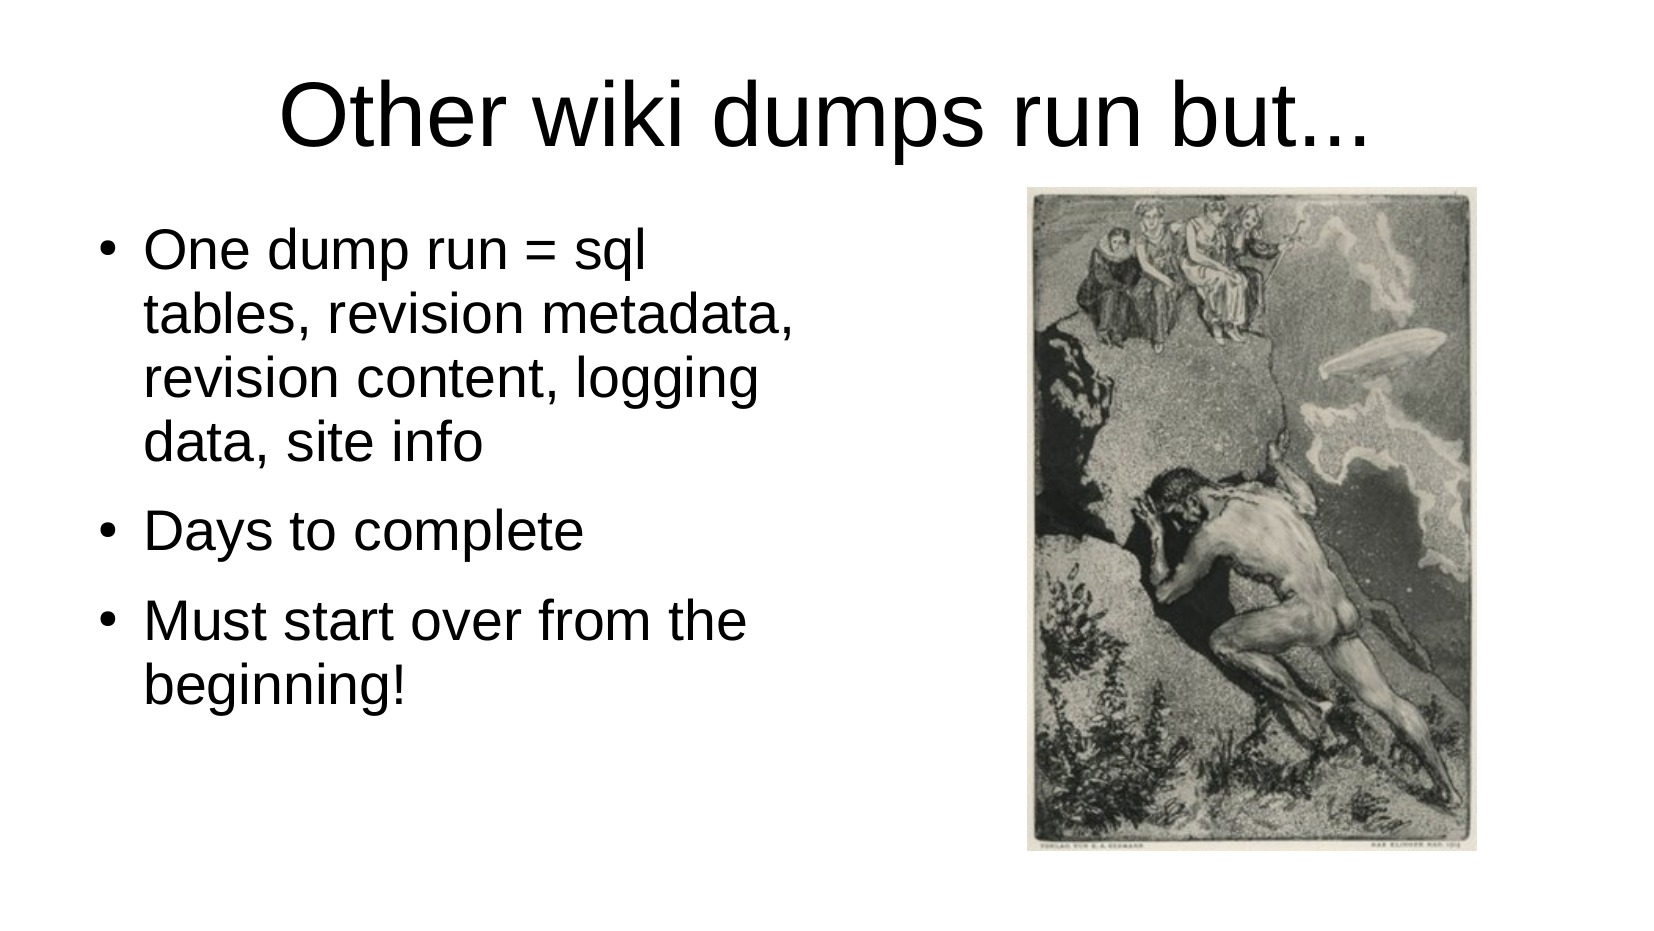

# Other wiki dumps run but...
One dump run = sql tables, revision metadata, revision content, logging data, site info
Days to complete
Must start over from the beginning!